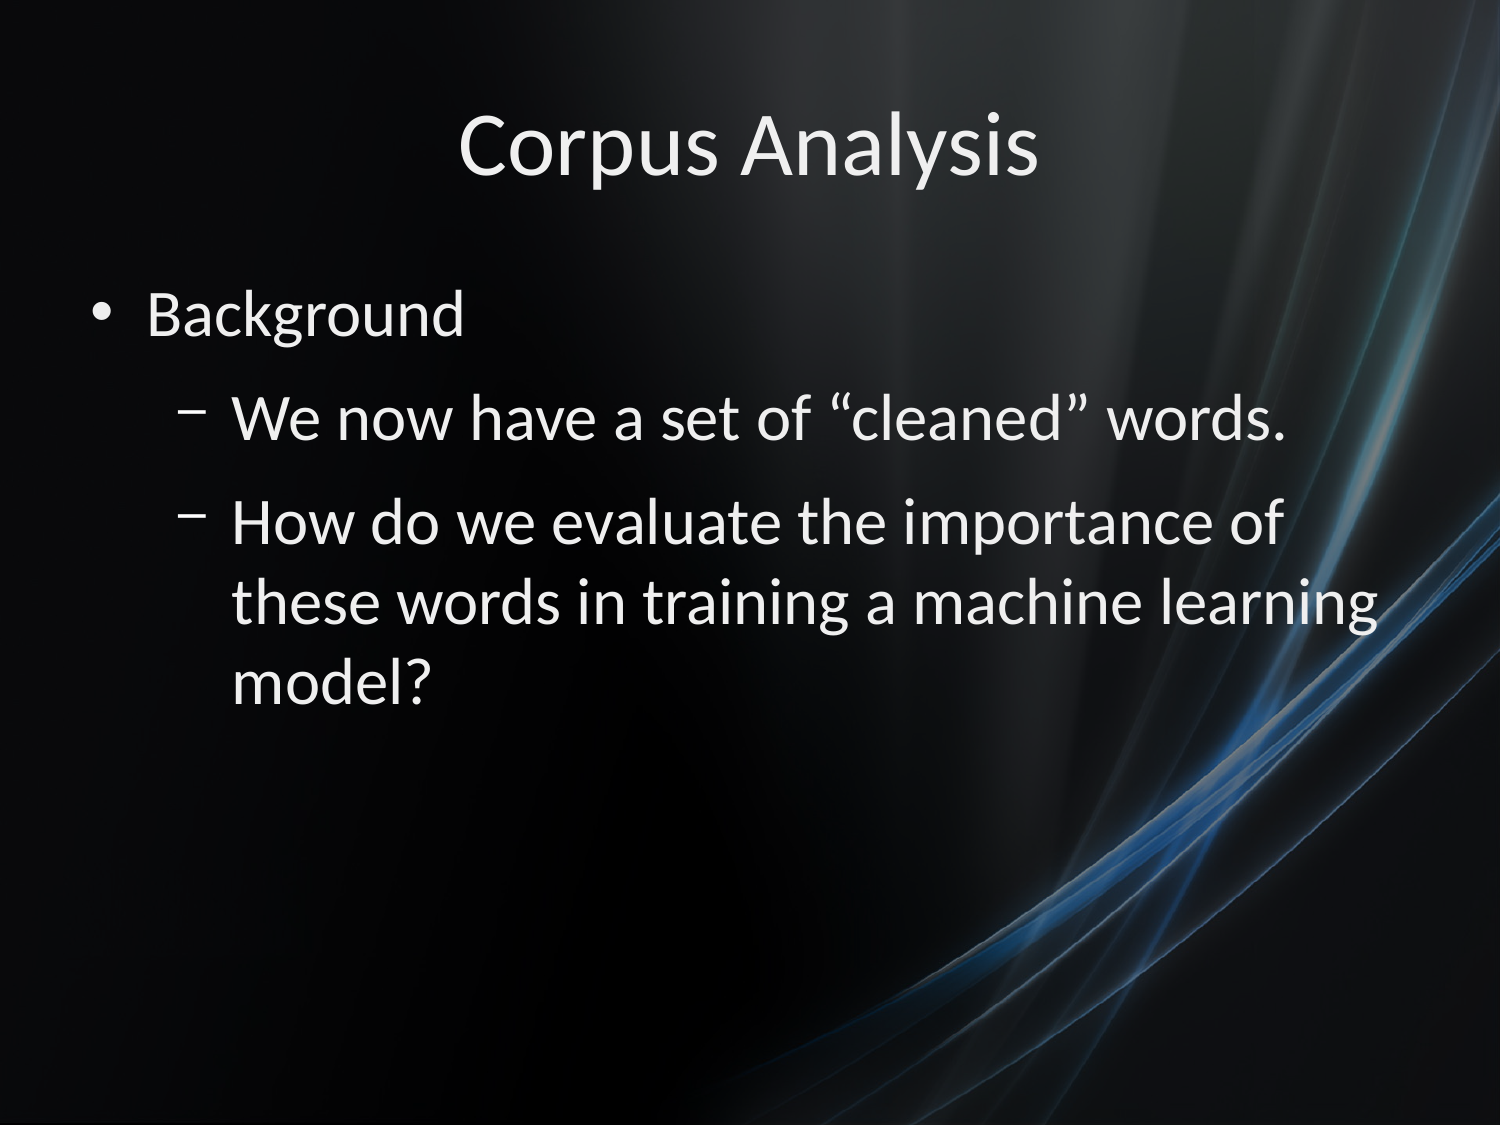

# Corpus Analysis
Background
We now have a set of “cleaned” words.
How do we evaluate the importance of these words in training a machine learning model?